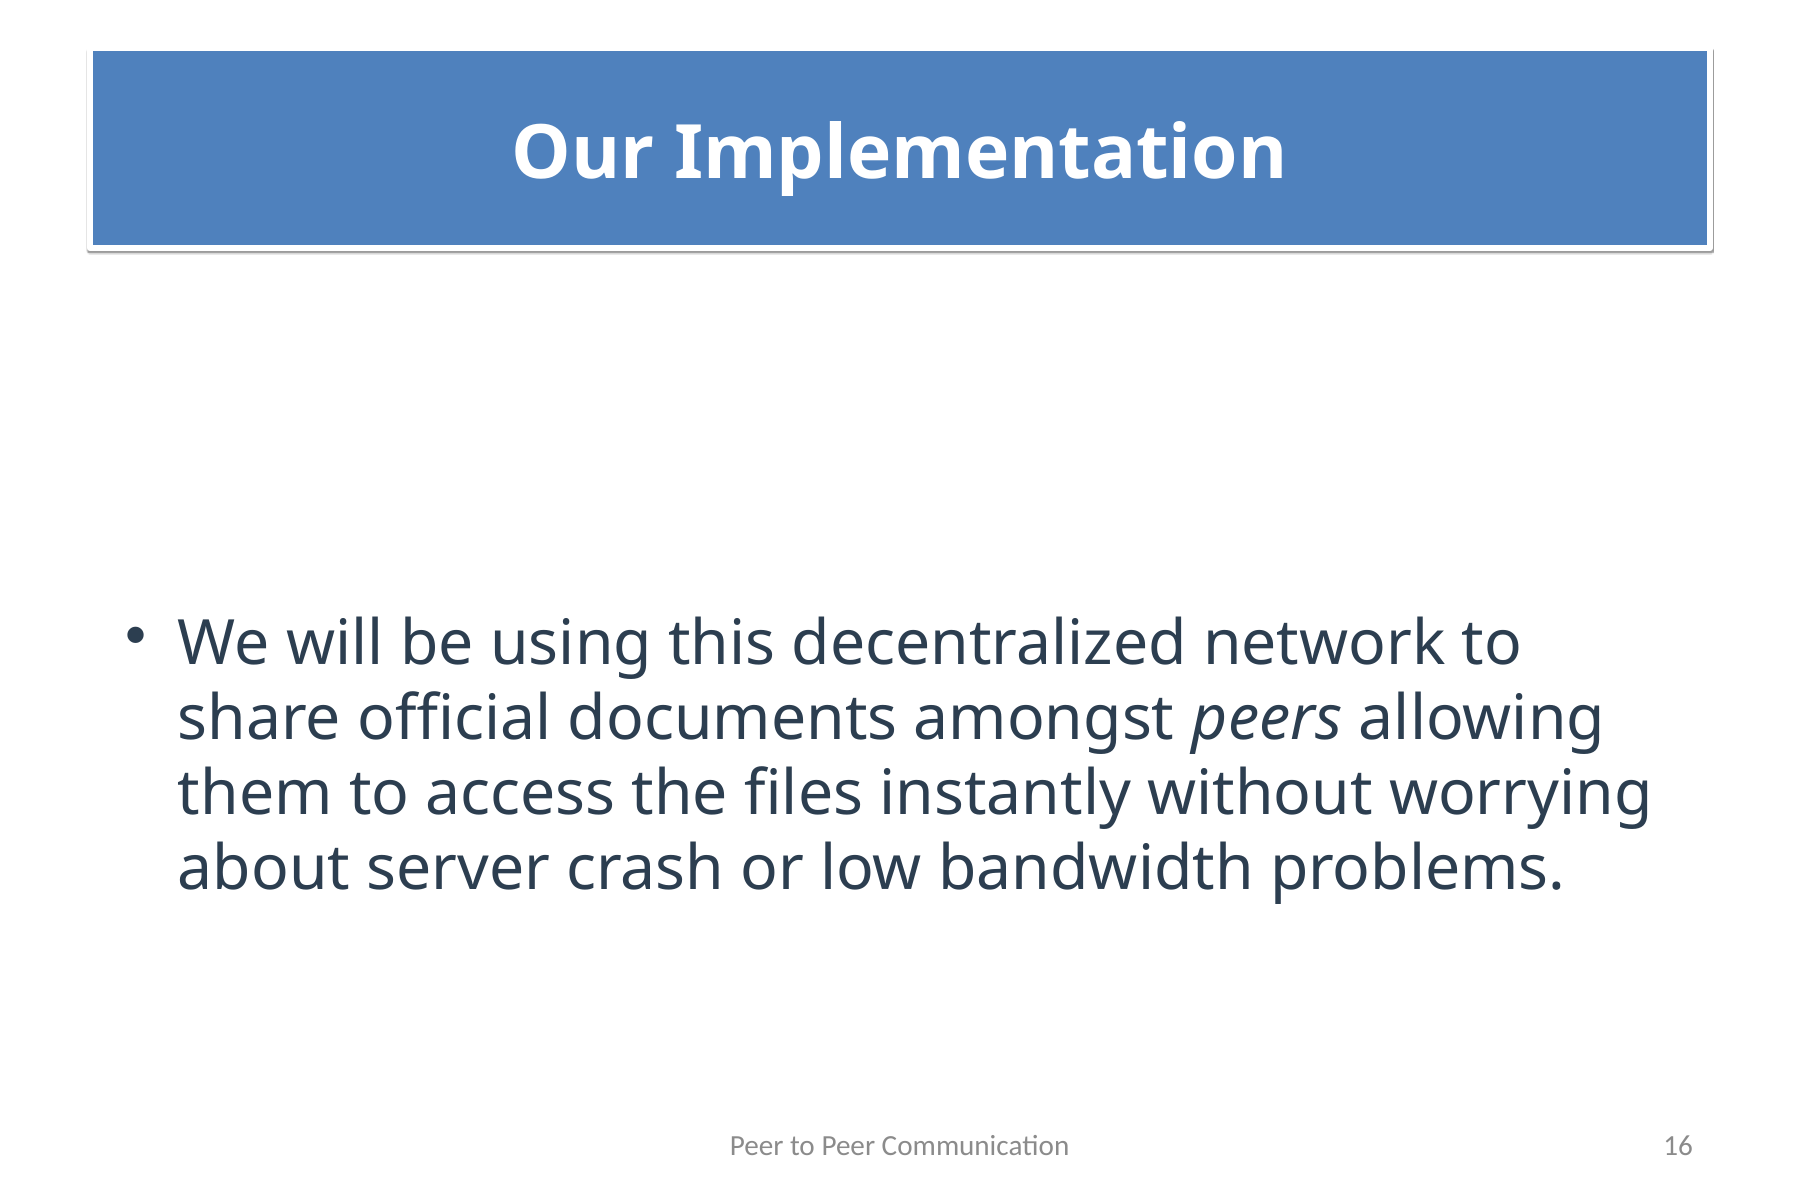

# Our Implementation
We will be using this decentralized network to share official documents amongst peers allowing them to access the files instantly without worrying about server crash or low bandwidth problems.
Peer to Peer Communication
16